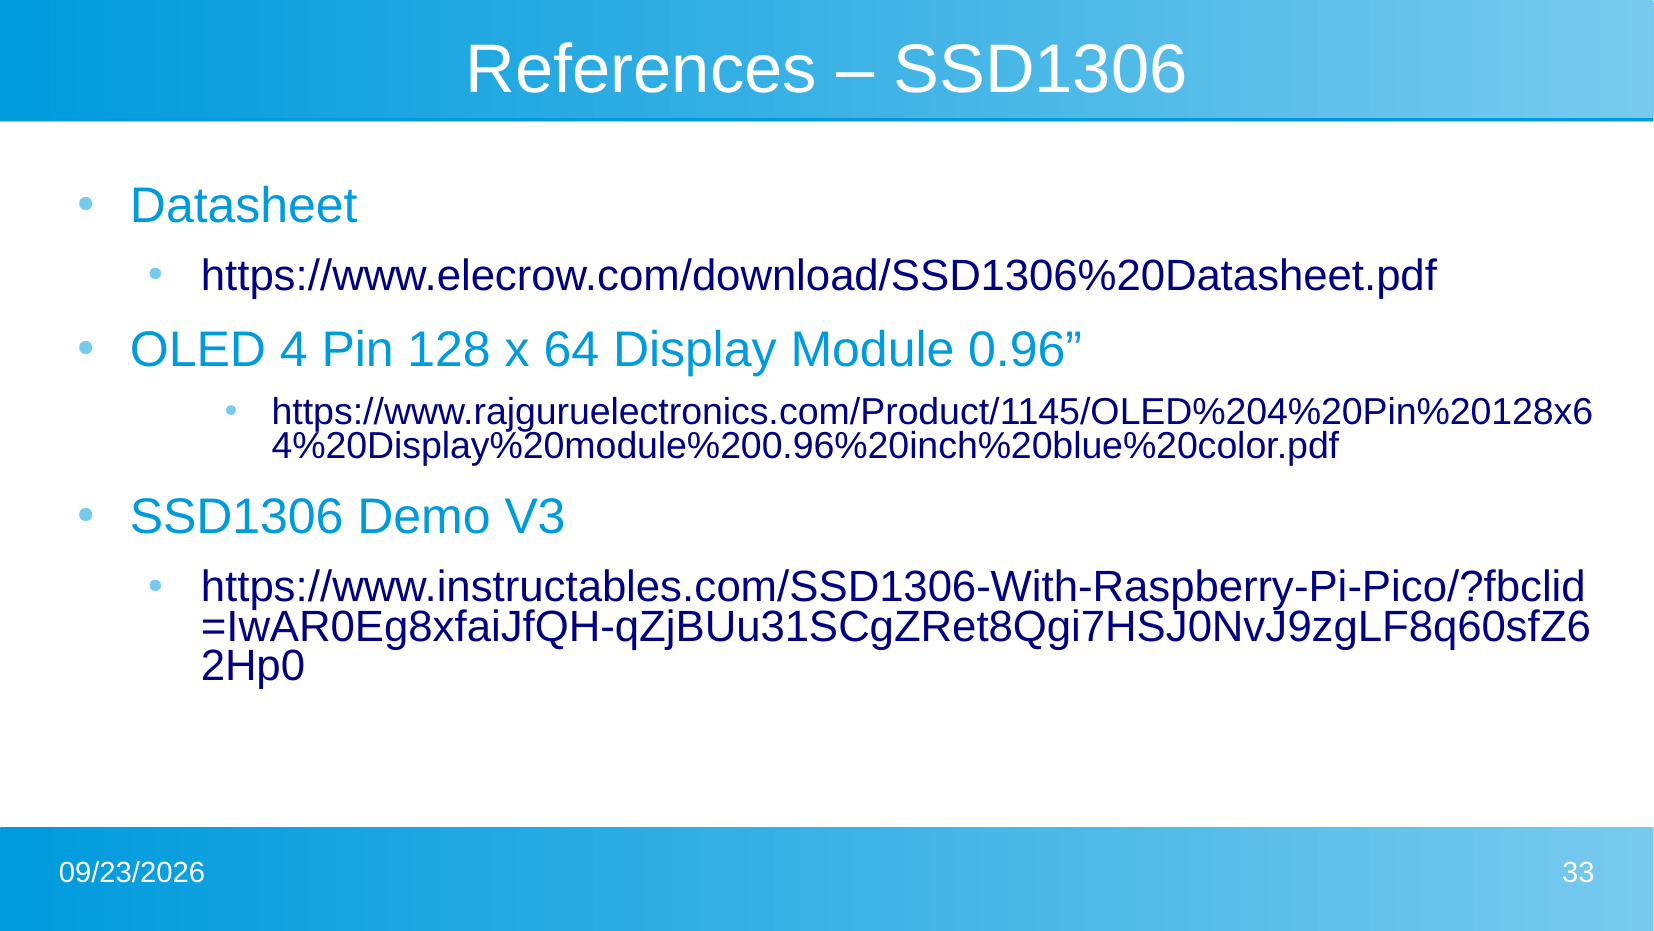

# References – SSD1306
Datasheet
https://www.elecrow.com/download/SSD1306%20Datasheet.pdf
OLED 4 Pin 128 x 64 Display Module 0.96”
https://www.rajguruelectronics.com/Product/1145/OLED%204%20Pin%20128x64%20Display%20module%200.96%20inch%20blue%20color.pdf
SSD1306 Demo V3
https://www.instructables.com/SSD1306-With-Raspberry-Pi-Pico/?fbclid=IwAR0Eg8xfaiJfQH-qZjBUu31SCgZRet8Qgi7HSJ0NvJ9zgLF8q60sfZ62Hp0
33